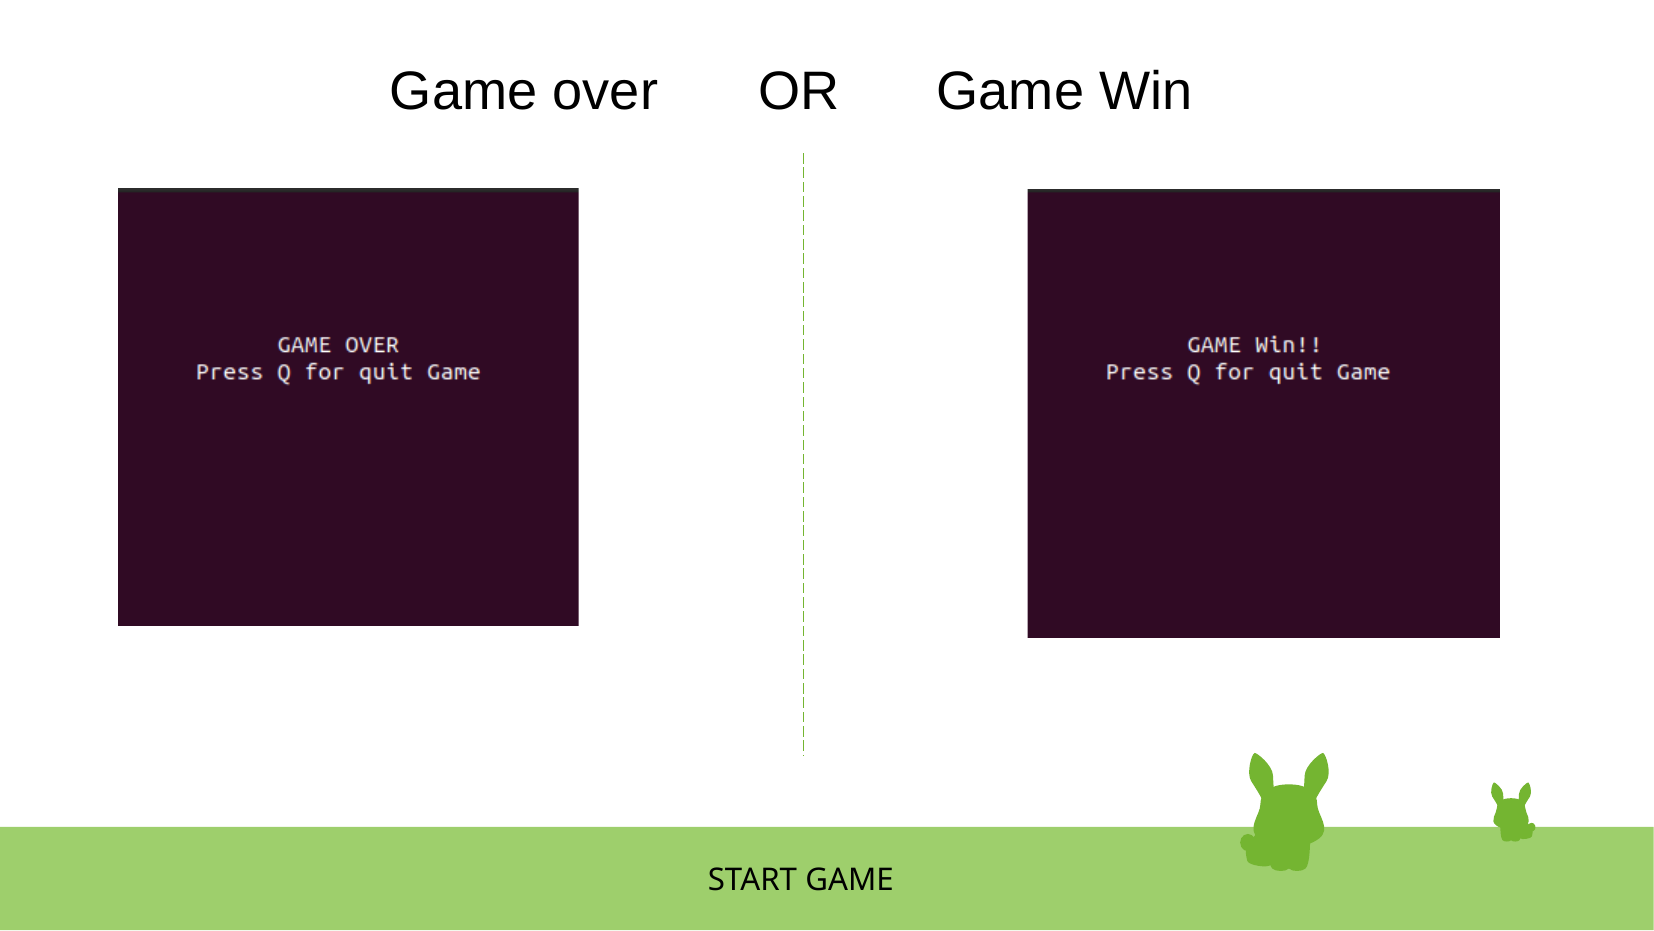

# Game over 		OR 	 Game Win
START GAME